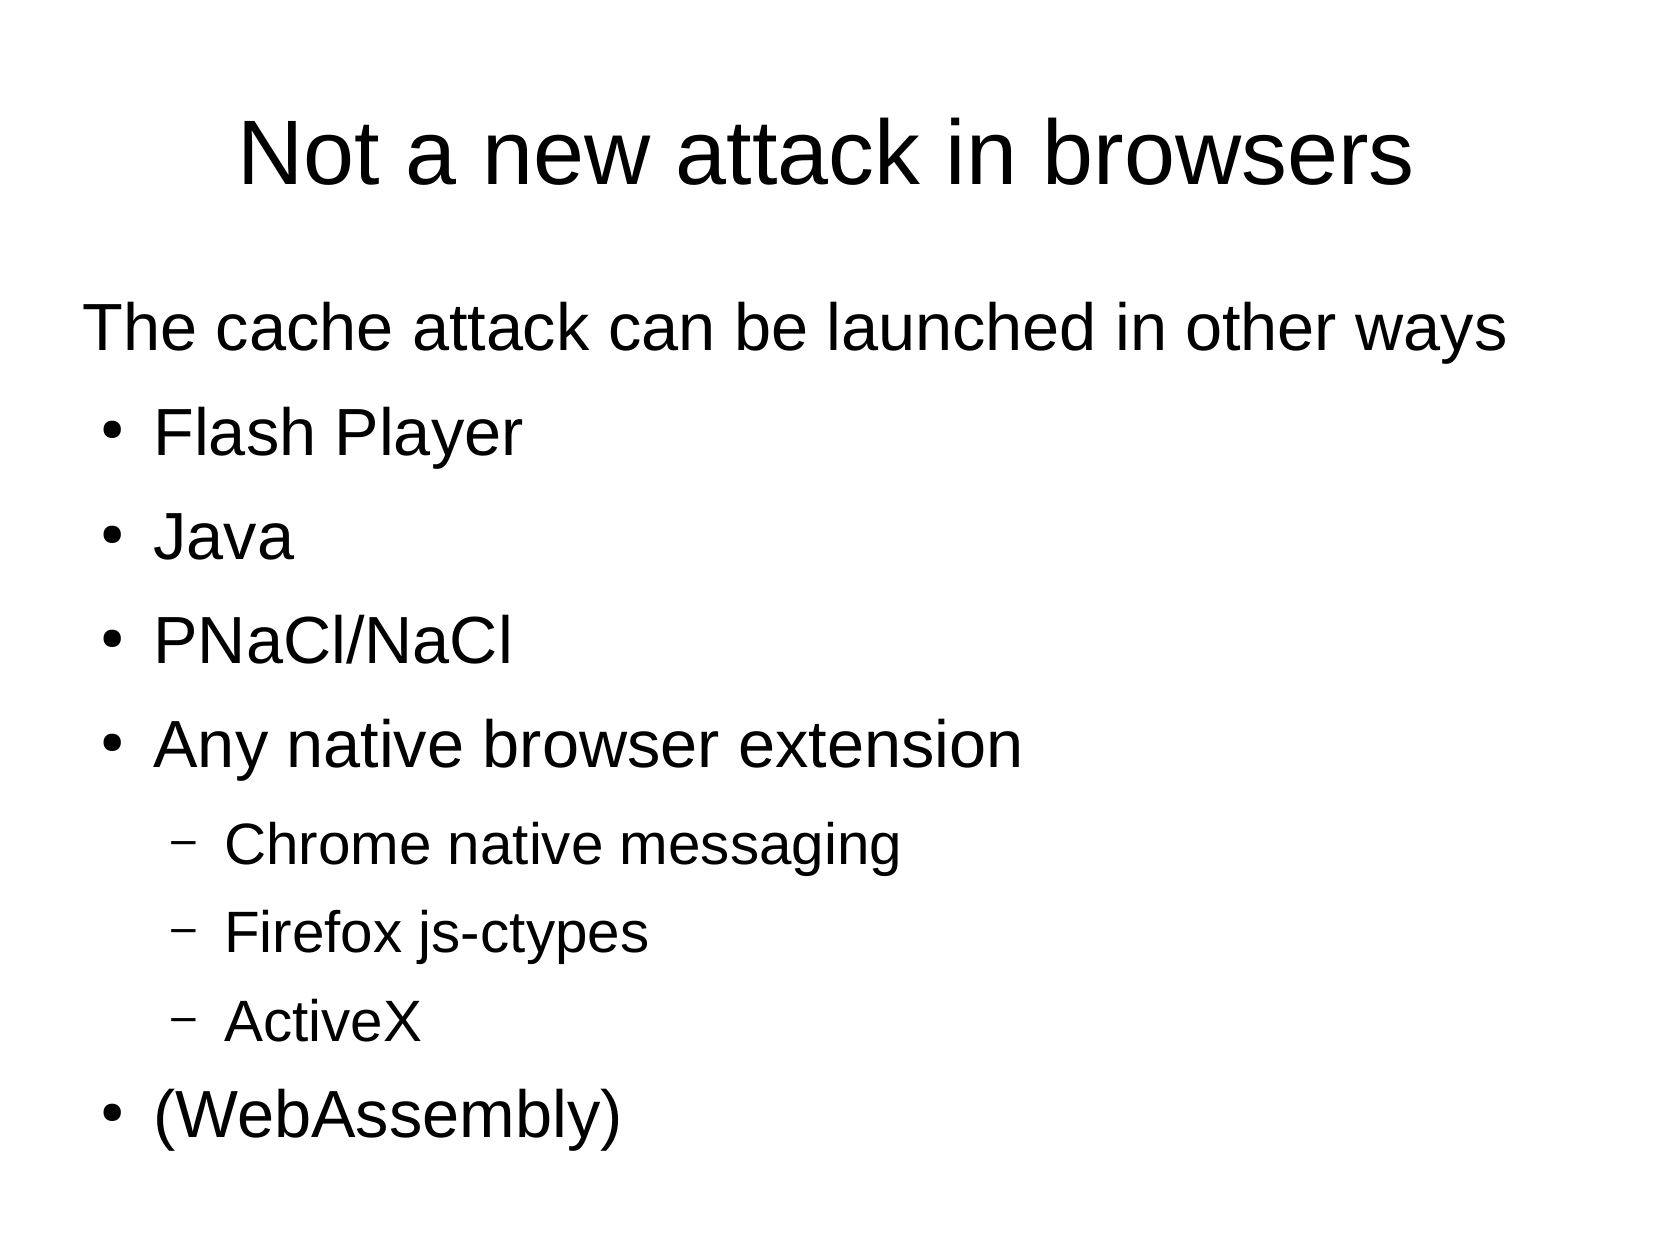

# Not a new attack in browsers
The cache attack can be launched in other ways
Flash Player
Java
PNaCl/NaCl
Any native browser extension
Chrome native messaging
Firefox js-ctypes
ActiveX
(WebAssembly)